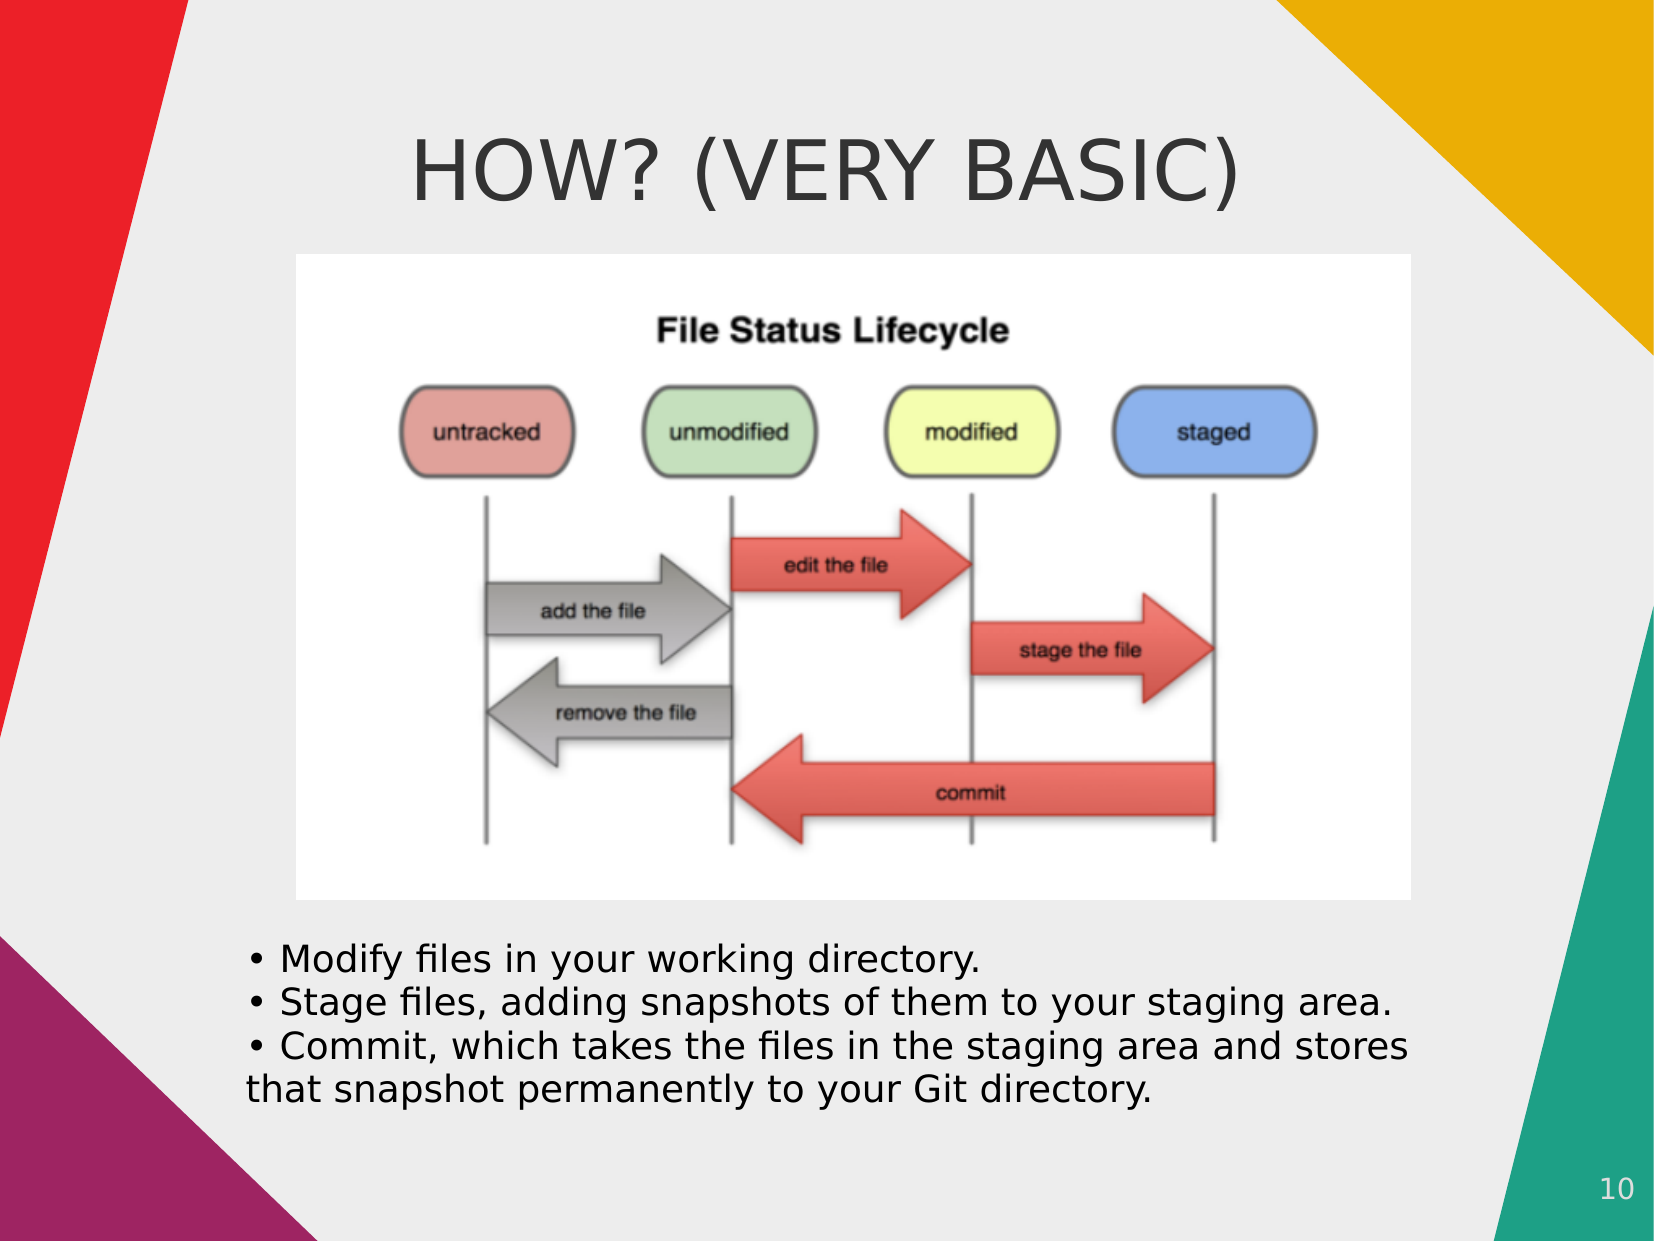

# HOW? (VERY BASIC)
• Modify files in your working directory.
• Stage files, adding snapshots of them to your staging area.
• Commit, which takes the files in the staging area and stores
that snapshot permanently to your Git directory.
10